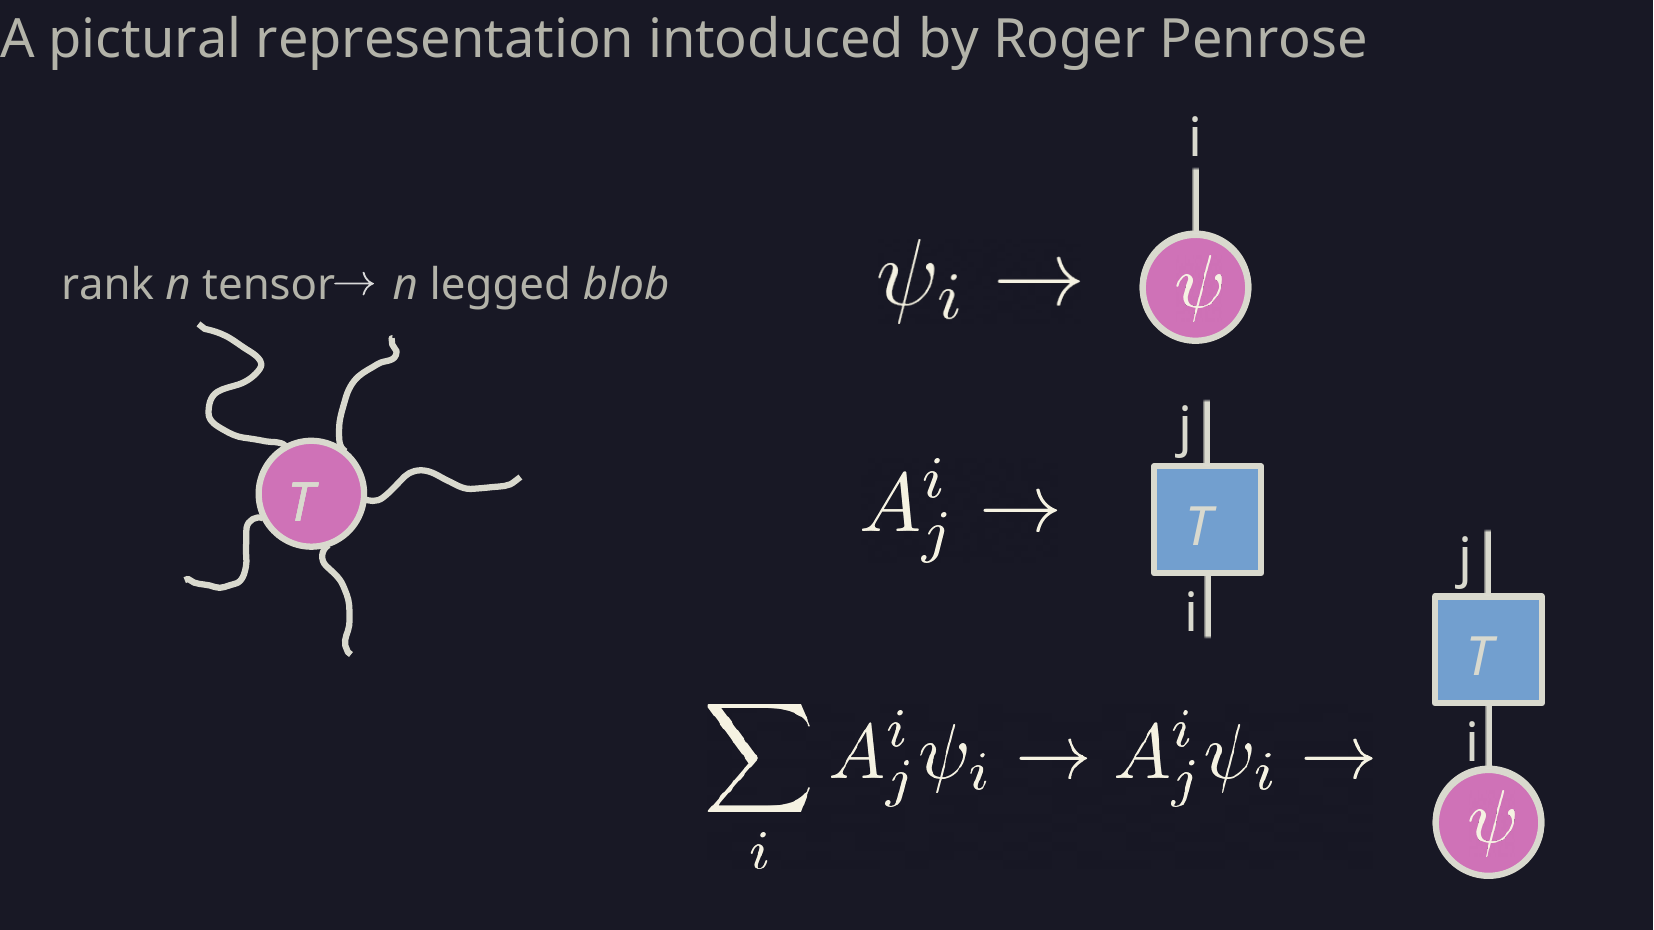

A pictural representation intoduced by Roger Penrose
i
rank n tensor n legged blob
T
T
T
j
T
i
j
T
i